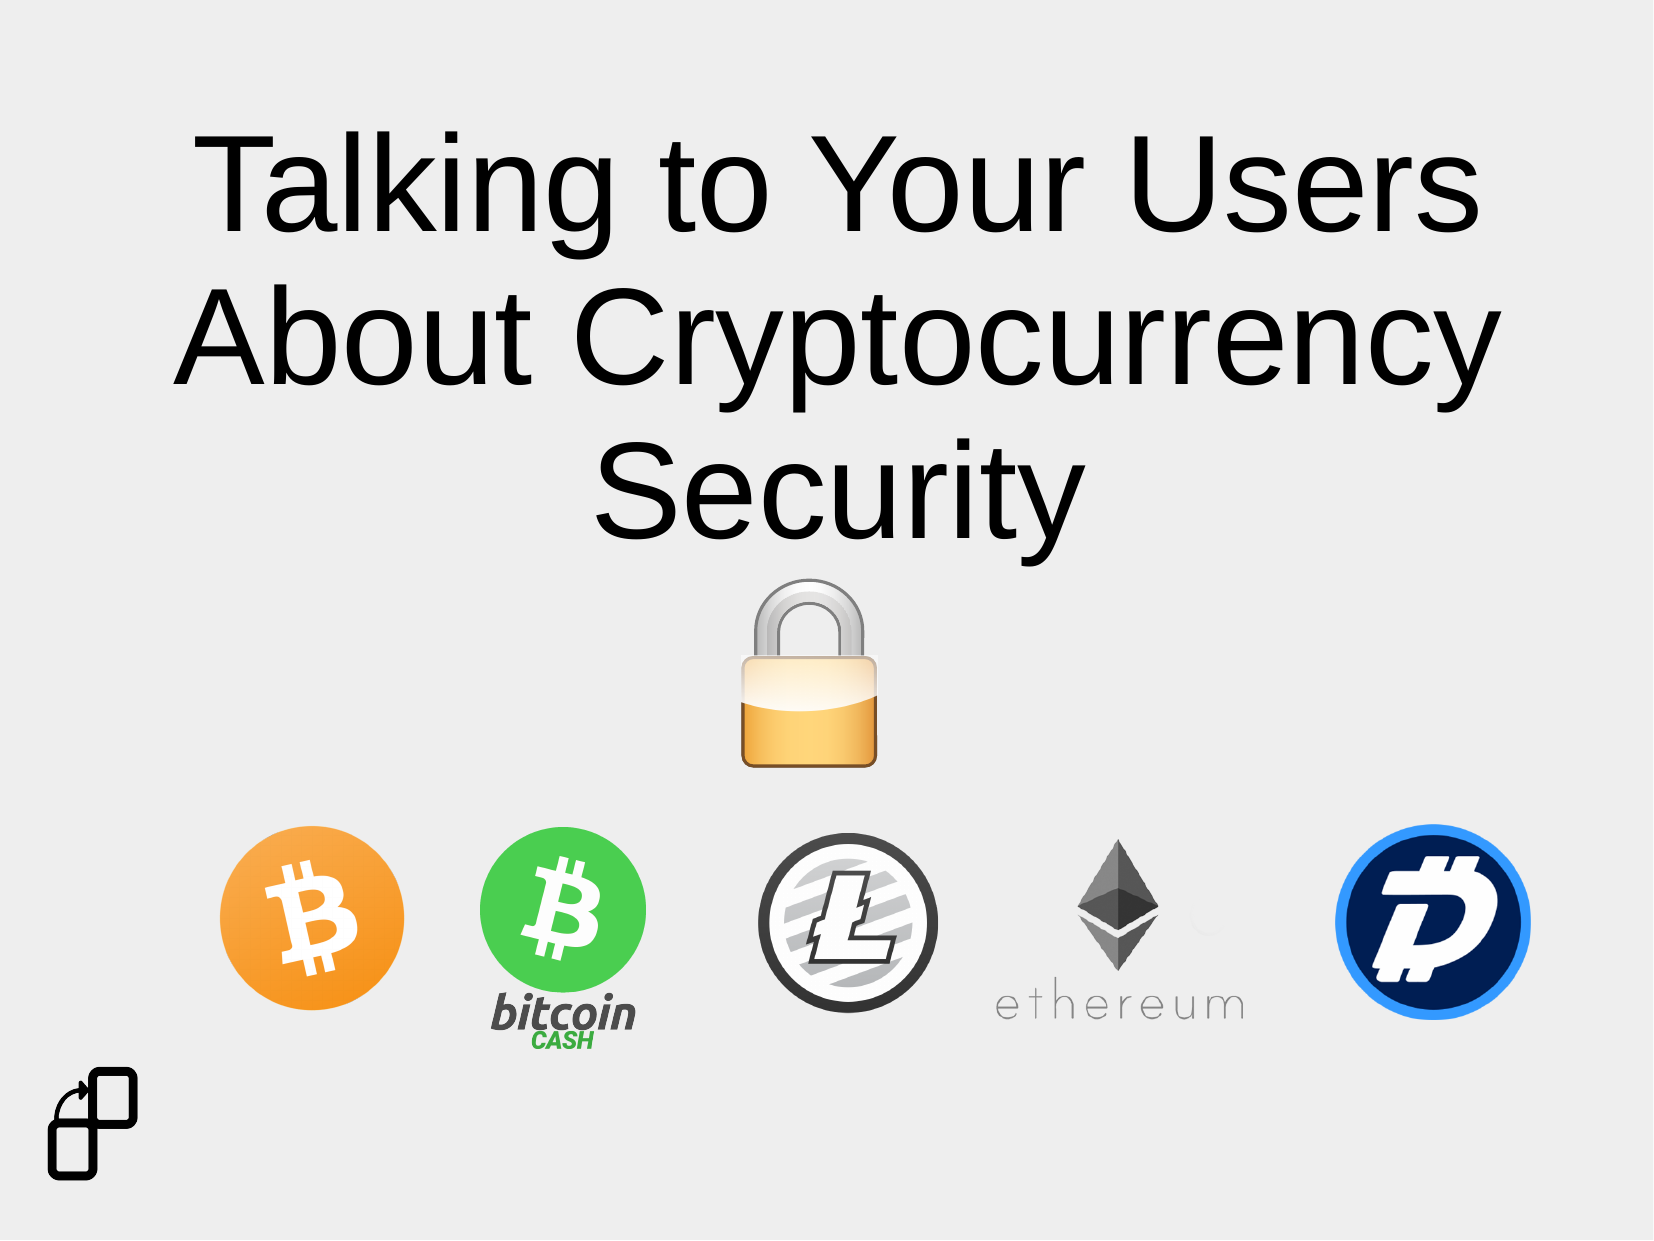

# Talking to Your Users About Cryptocurrency Security